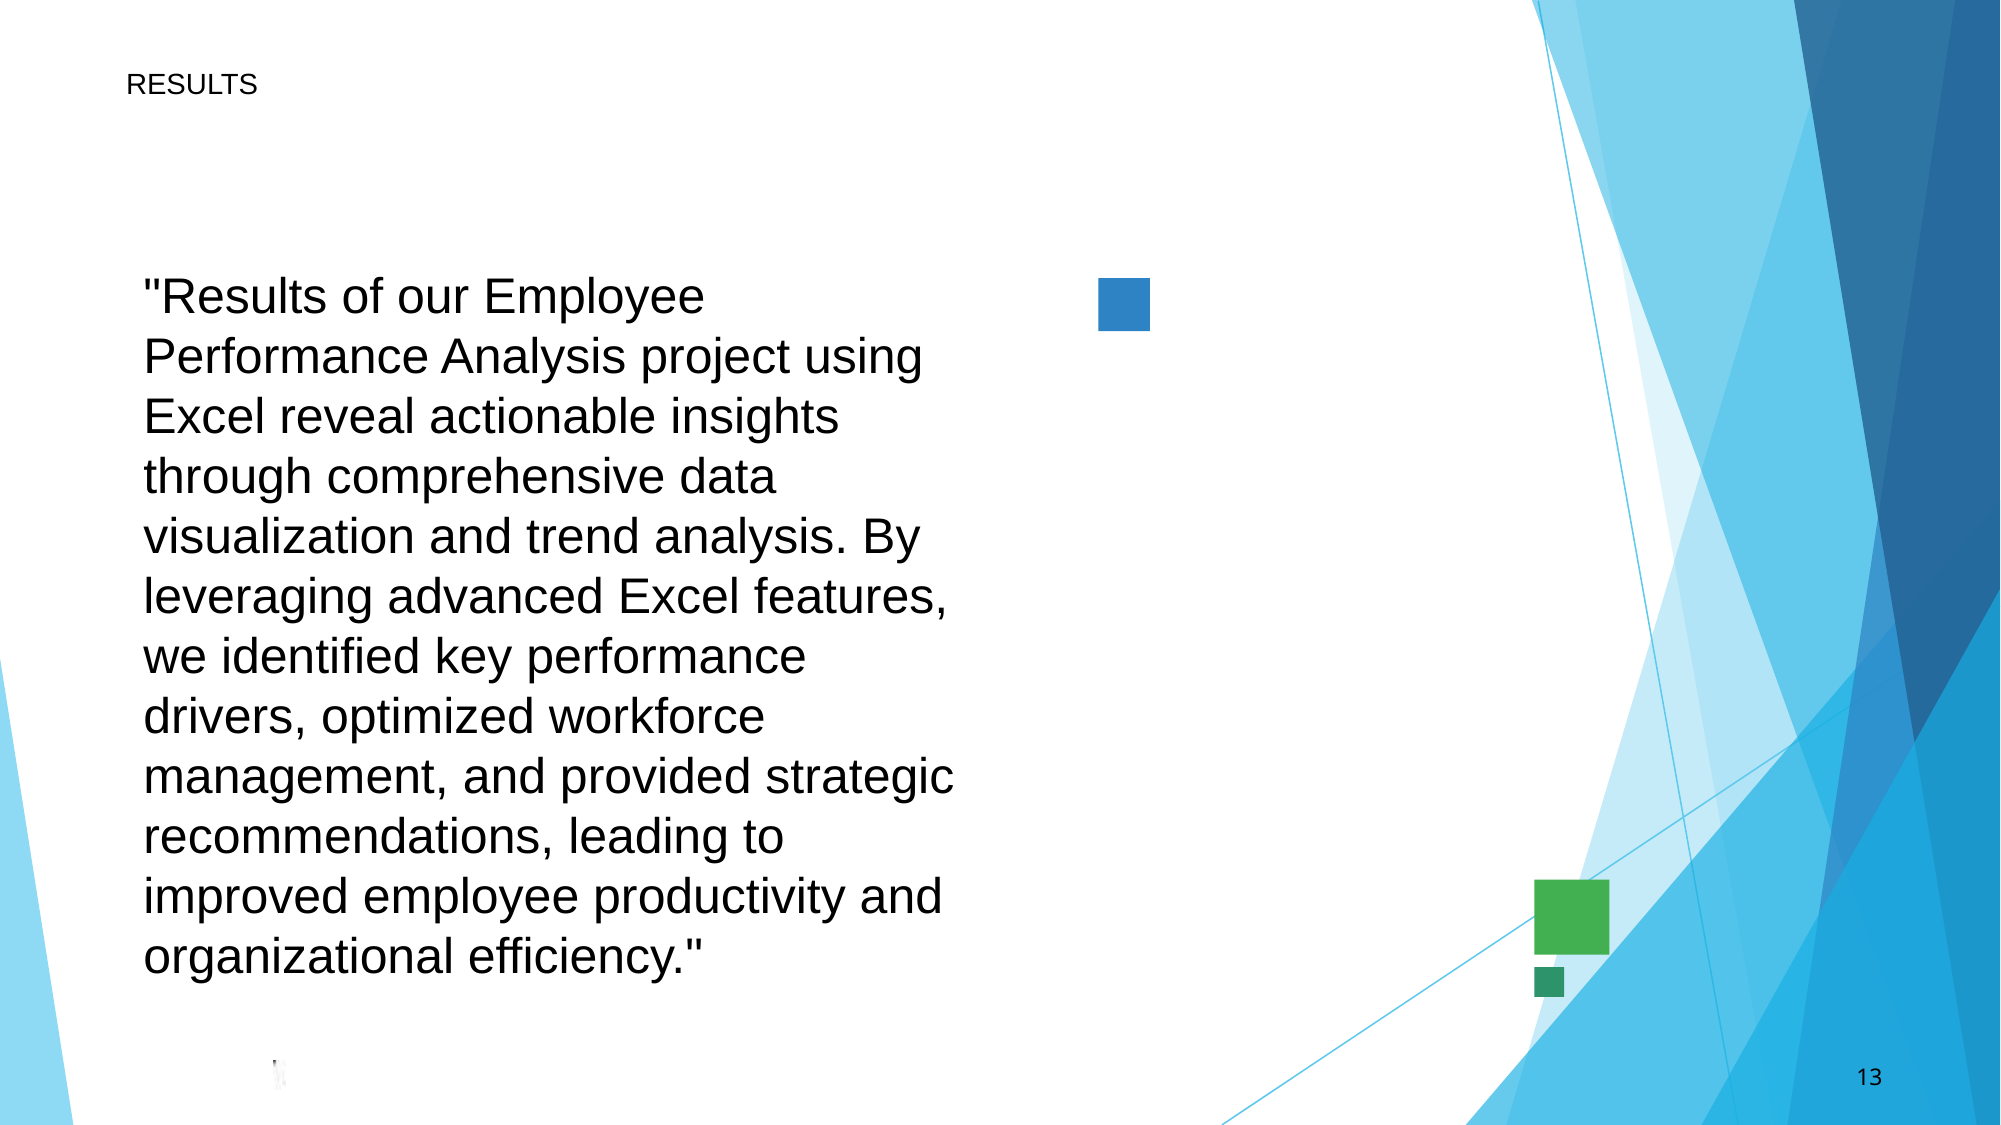

# RESULTS
"Results of our Employee Performance Analysis project using Excel reveal actionable insights through comprehensive data visualization and trend analysis. By leveraging advanced Excel features, we identified key performance drivers, optimized workforce management, and provided strategic recommendations, leading to improved employee productivity and organizational efficiency."